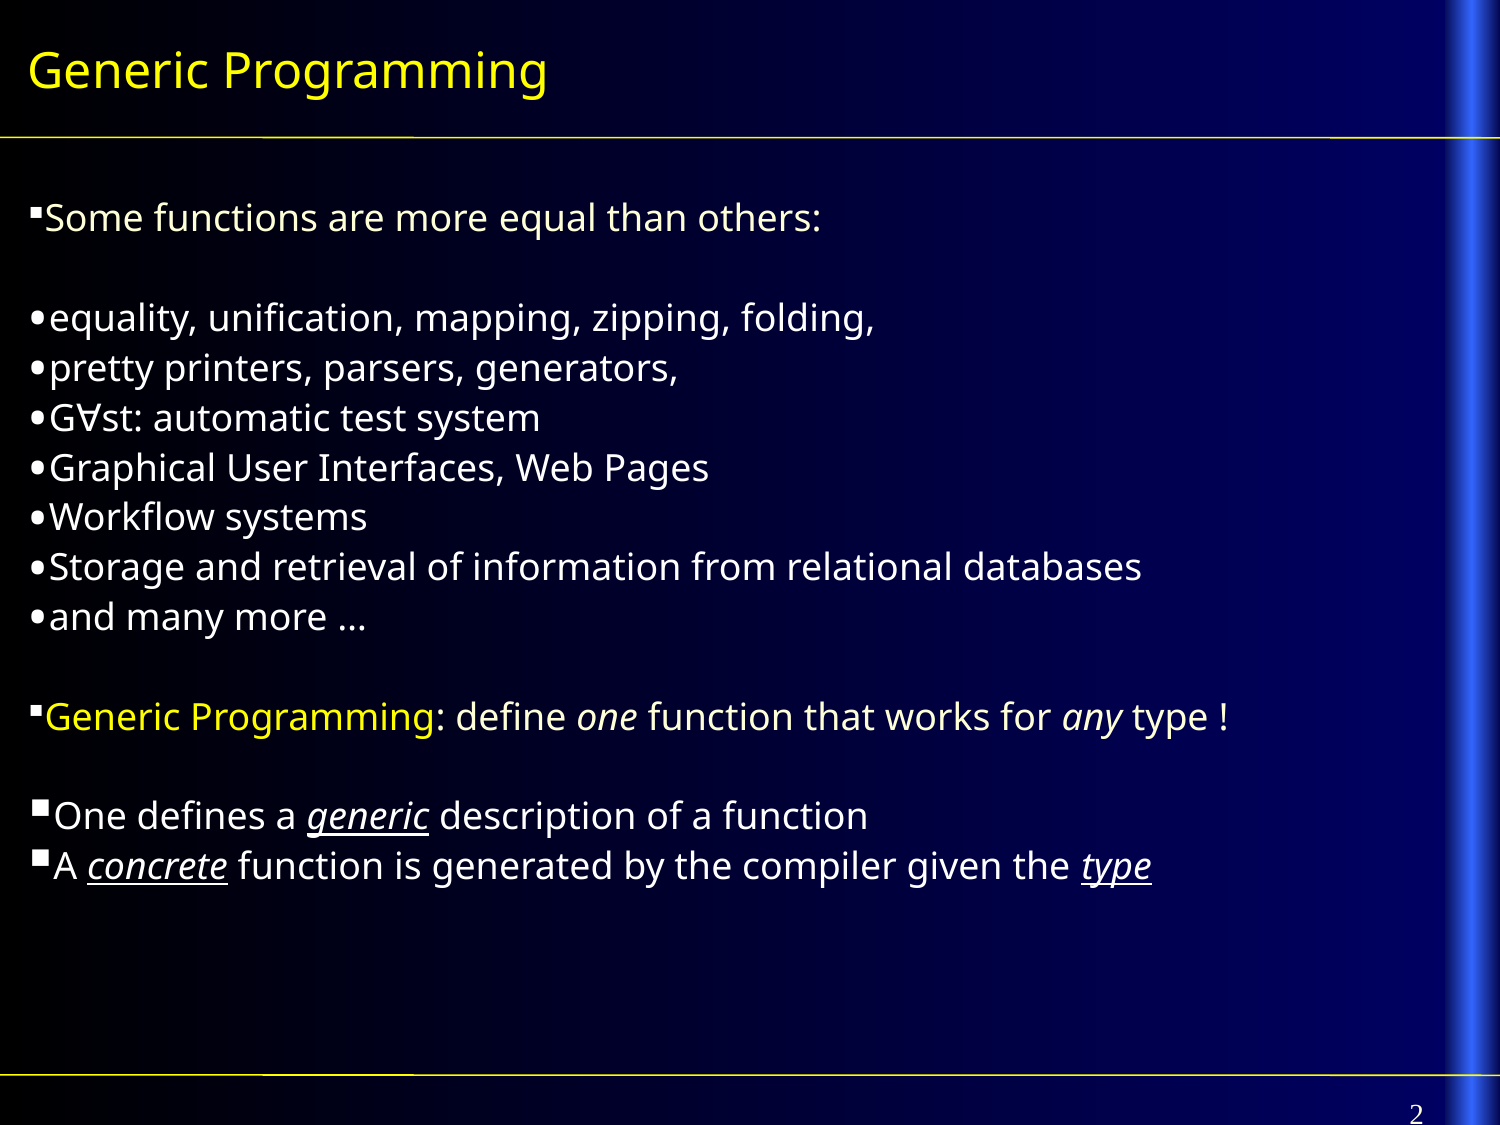

Generic Programming
Some functions are more equal than others:
equality, unification, mapping, zipping, folding,
pretty printers, parsers, generators,
G∀st: automatic test system
Graphical User Interfaces, Web Pages
Workflow systems
Storage and retrieval of information from relational databases
and many more …
Generic Programming: define one function that works for any type !
One defines a generic description of a function
A concrete function is generated by the compiler given the type